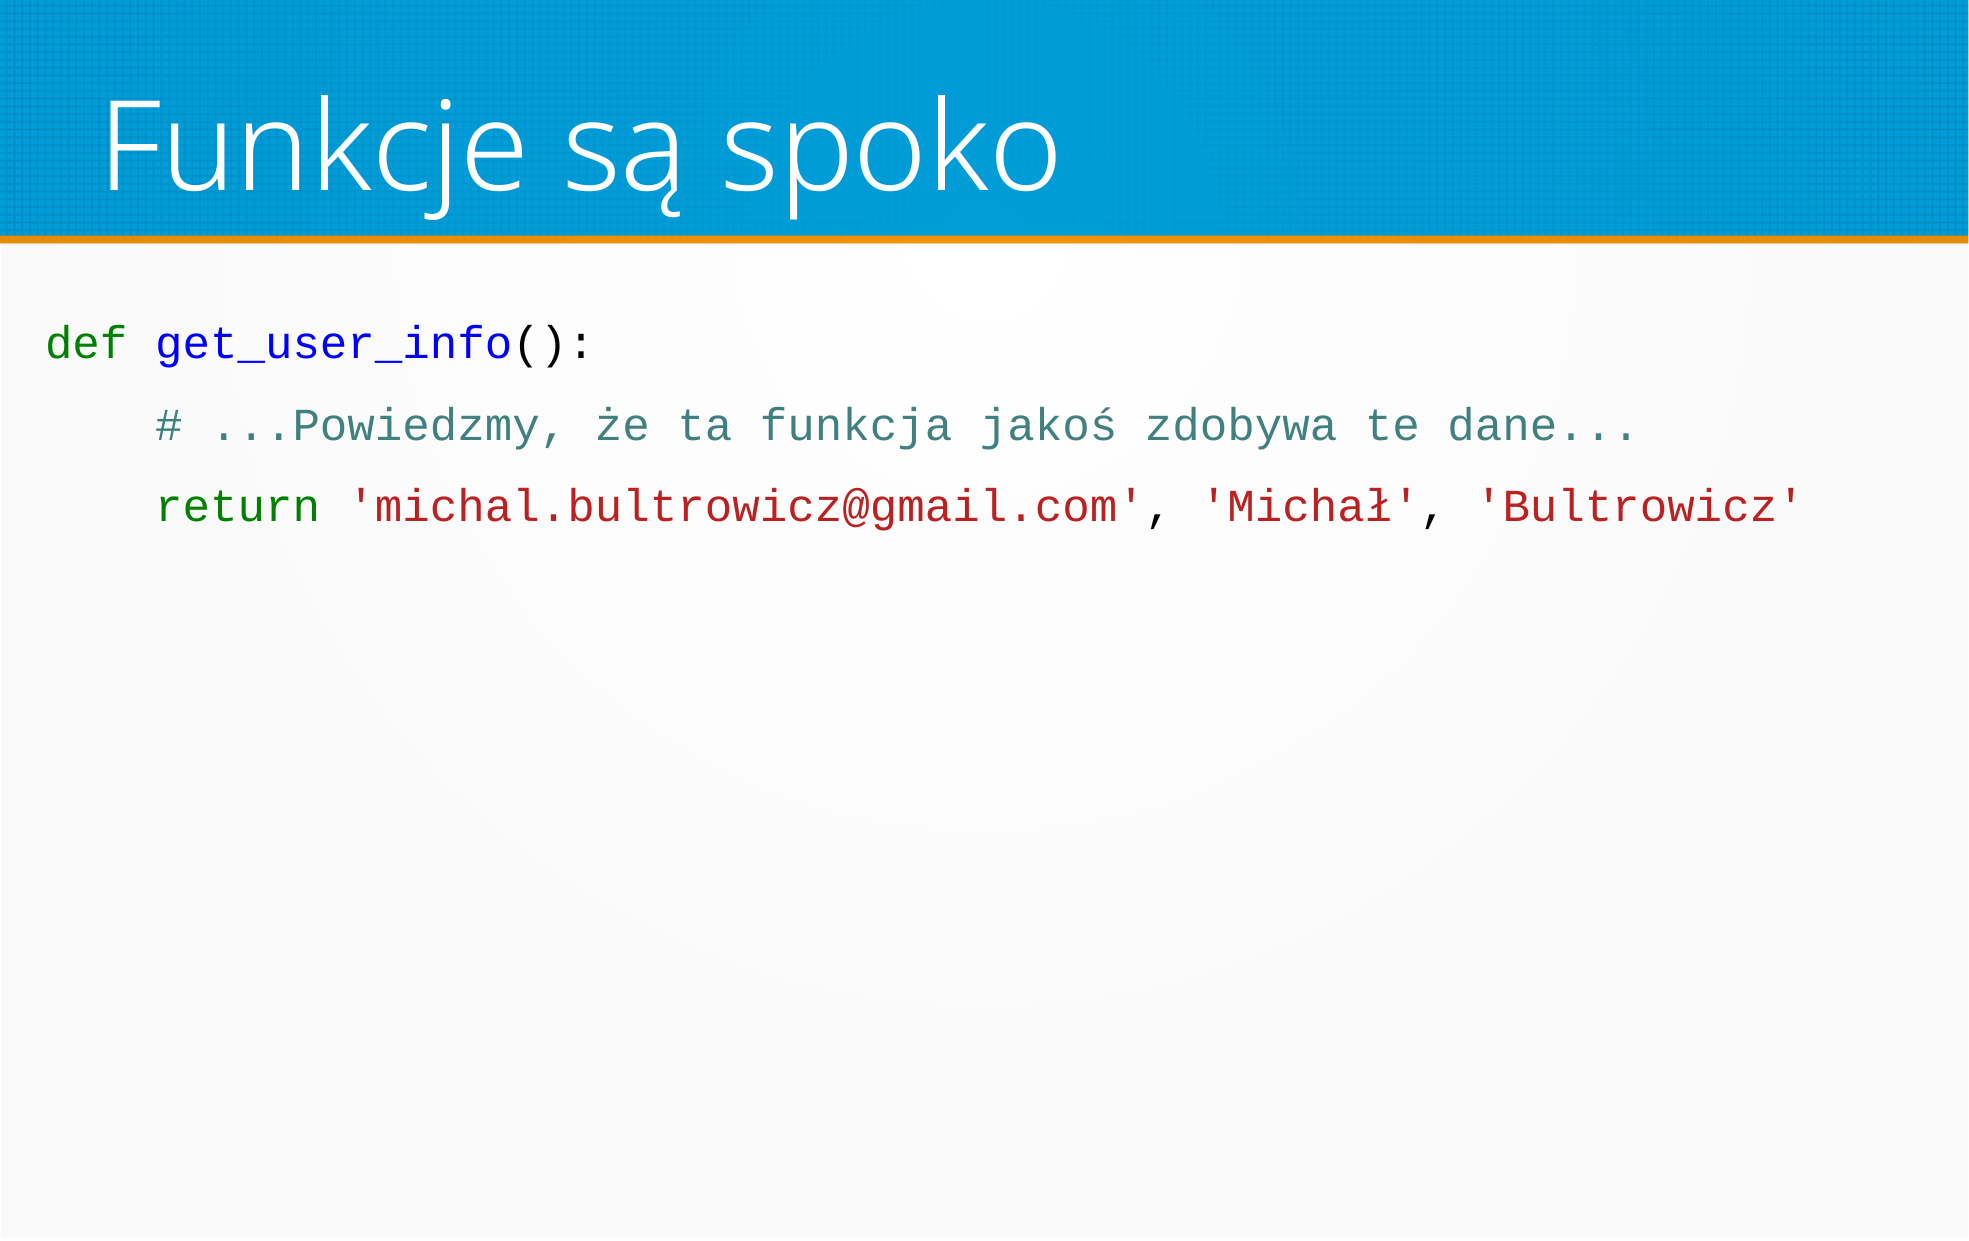

# Funkcje są spoko
def get_user_info():
 # ...Powiedzmy, że ta funkcja jakoś zdobywa te dane...
 return 'michal.bultrowicz@gmail.com', 'Michał', 'Bultrowicz'